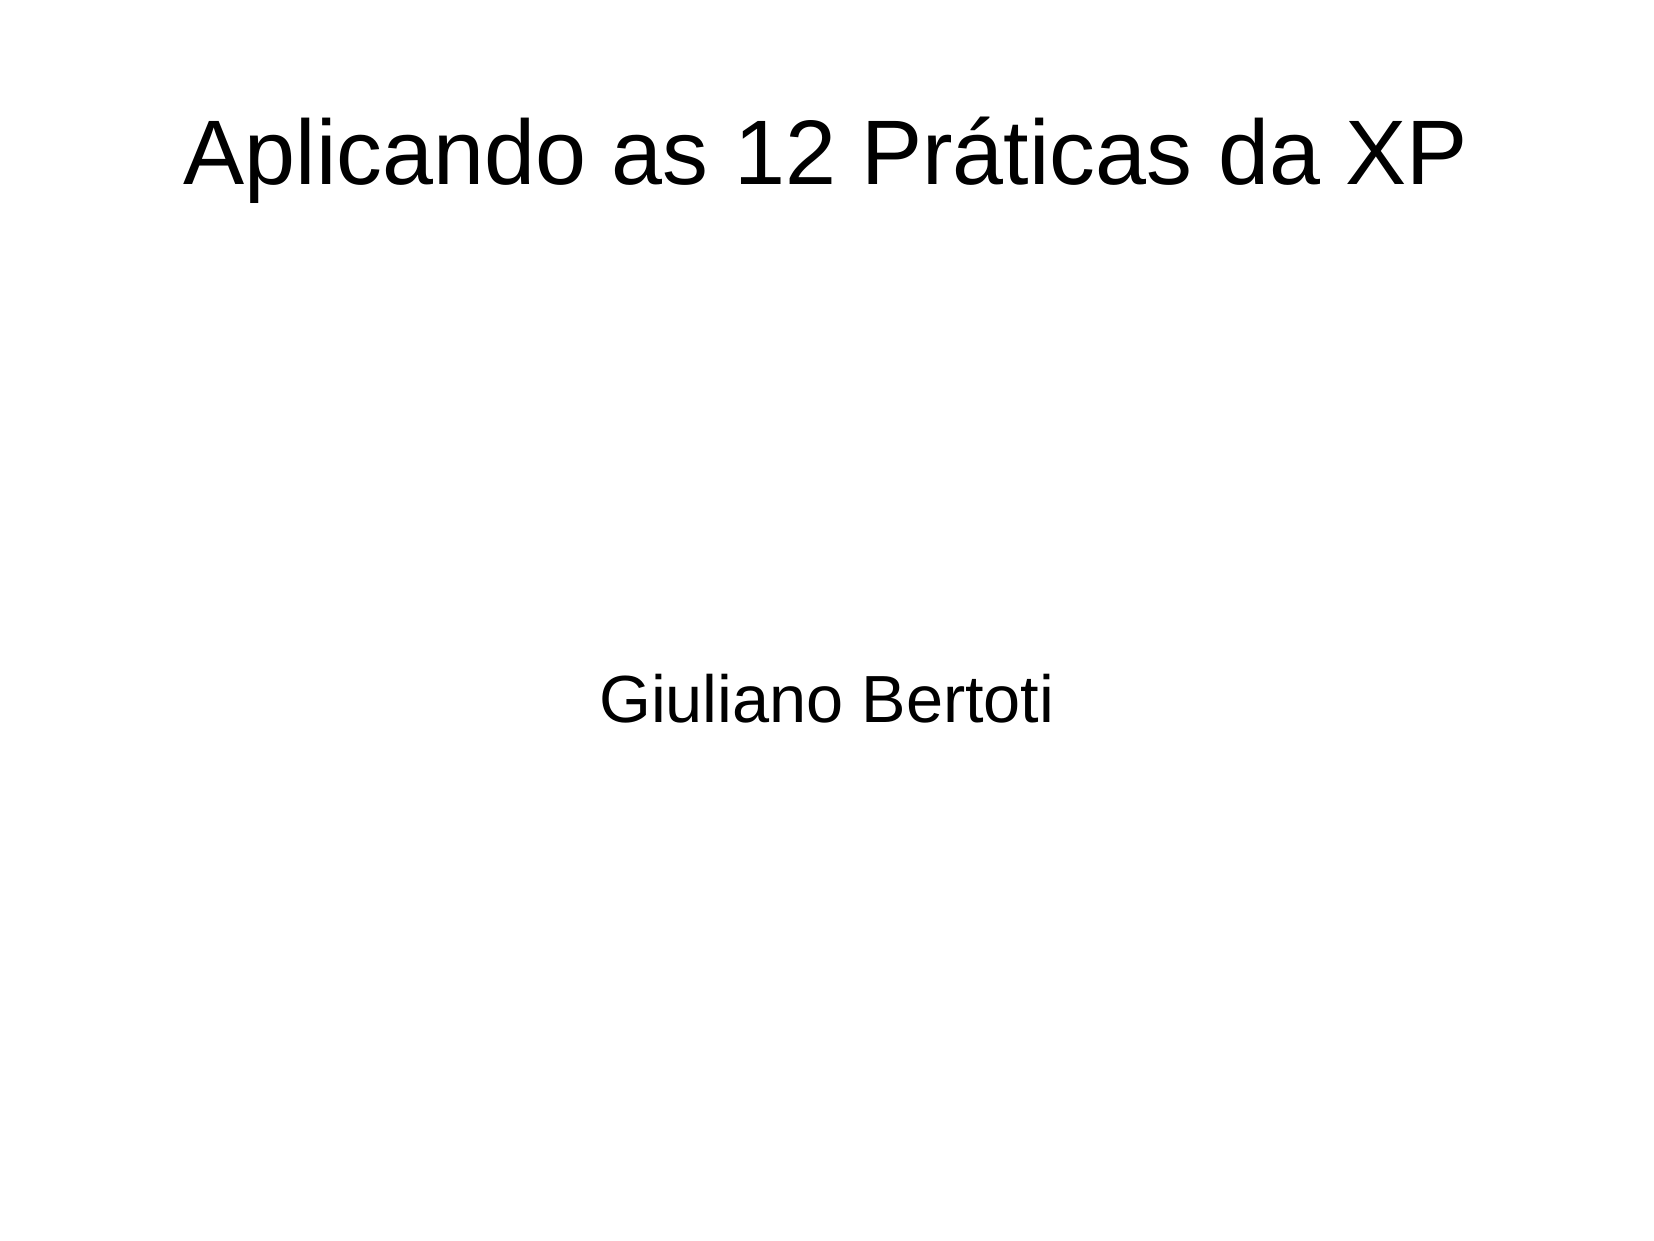

# Aplicando as 12 Práticas da XP
Giuliano Bertoti